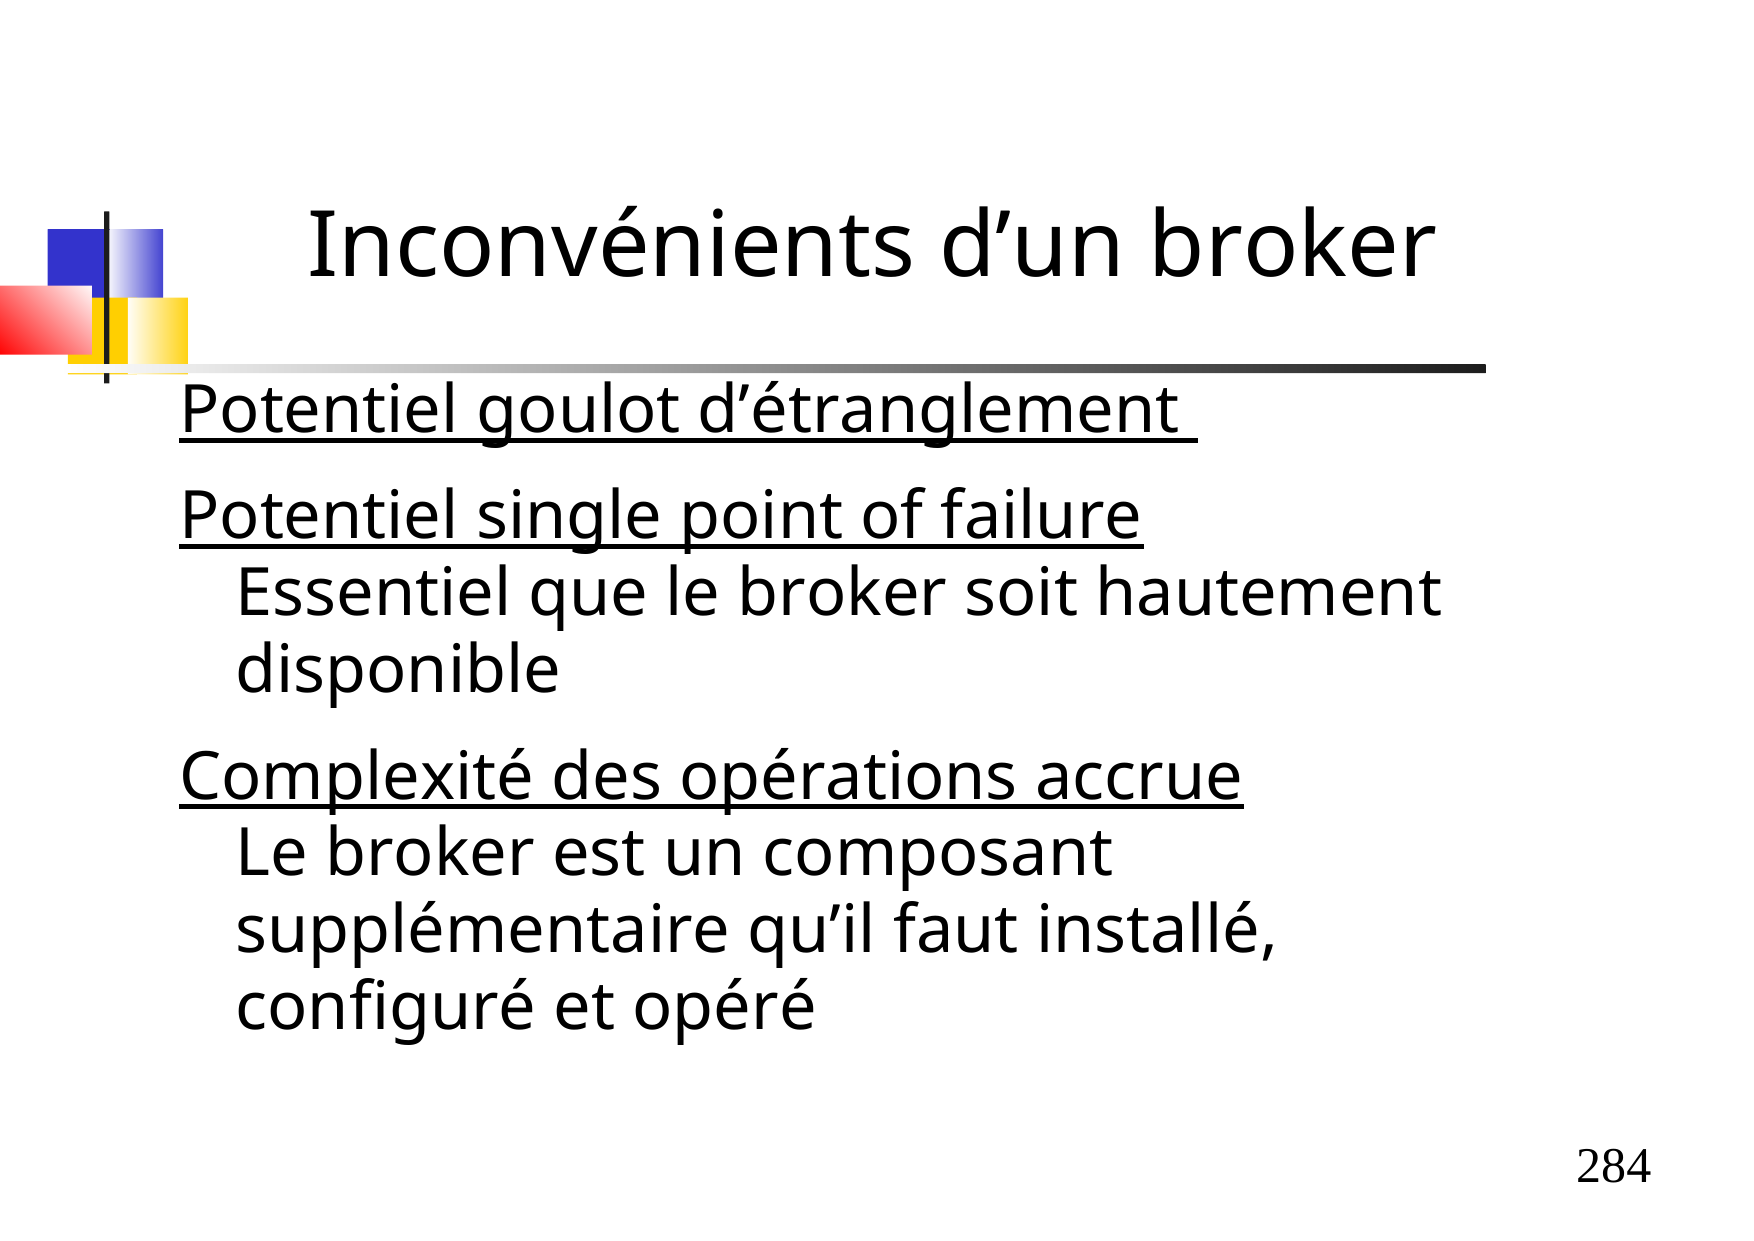

# Inconvénients d’un broker
Potentiel goulot d’étranglement
Potentiel single point of failure
Essentiel que le broker soit hautement disponible
Complexité des opérations accrue 
Le broker est un composant supplémentaire qu’il faut installé, configuré et opéré